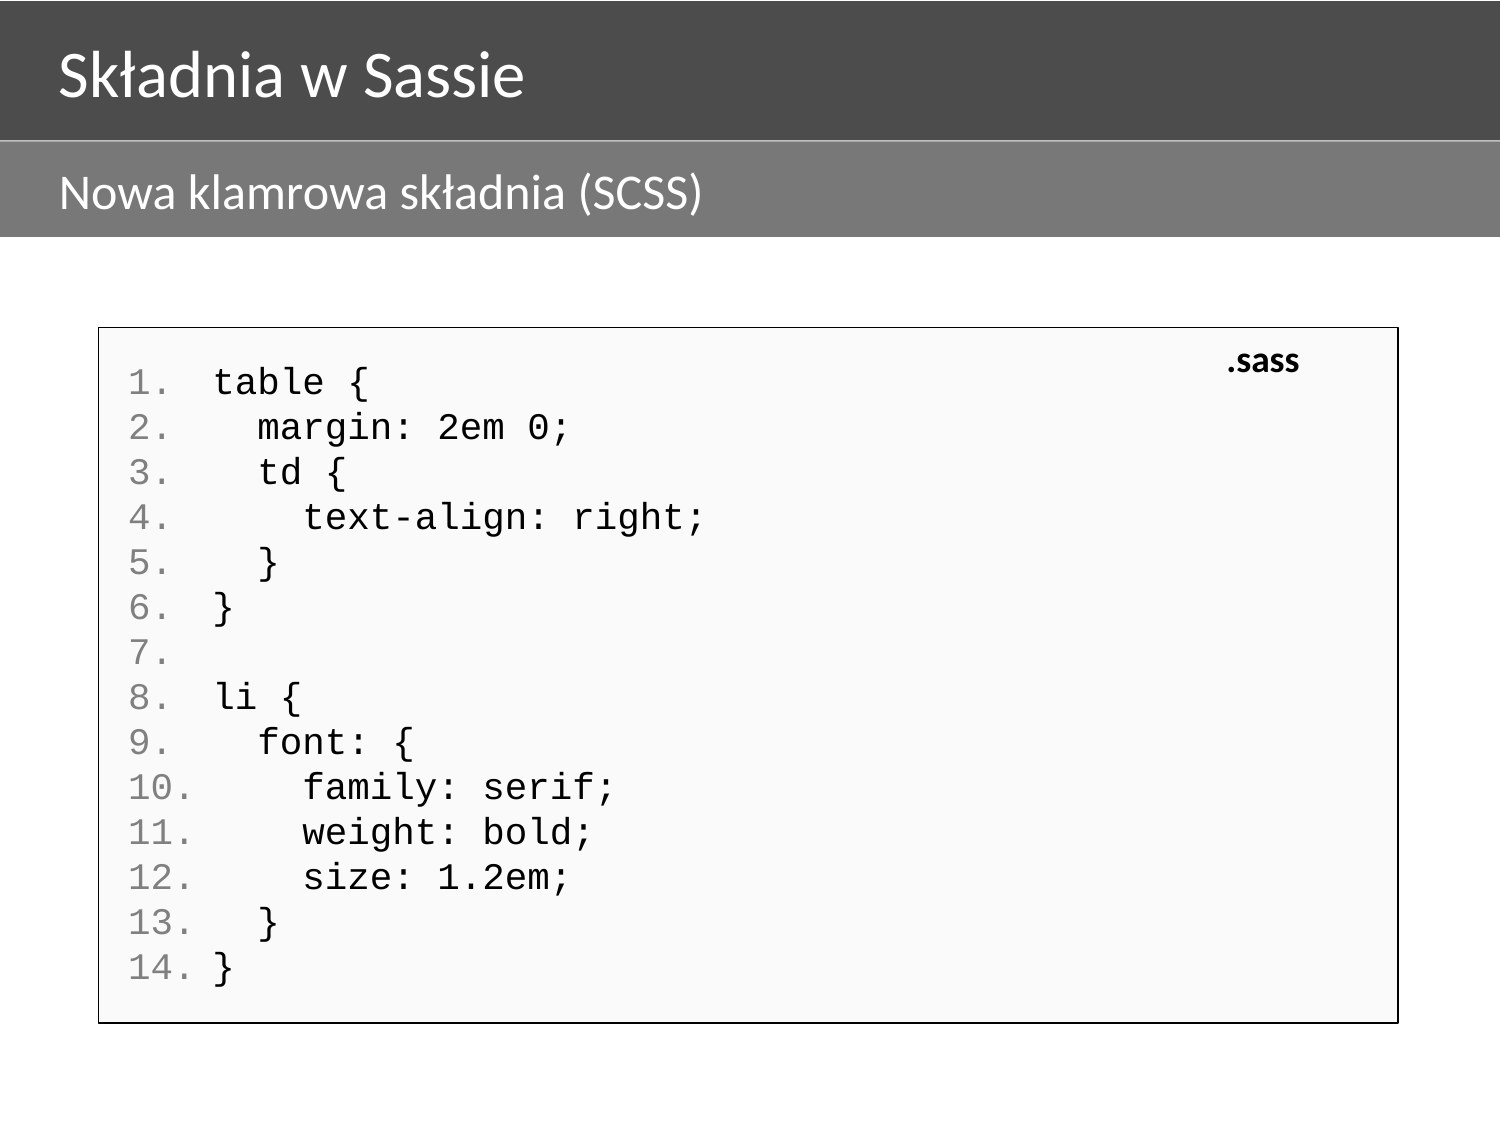

Składnia w Sassie
Nowa klamrowa składnia (SCSS)
table {
 margin: 2em 0;
 td {
 text-align: right;
 }
}
li {
 font: {
 family: serif;
 weight: bold;
 size: 1.2em;
 }
}
.sass